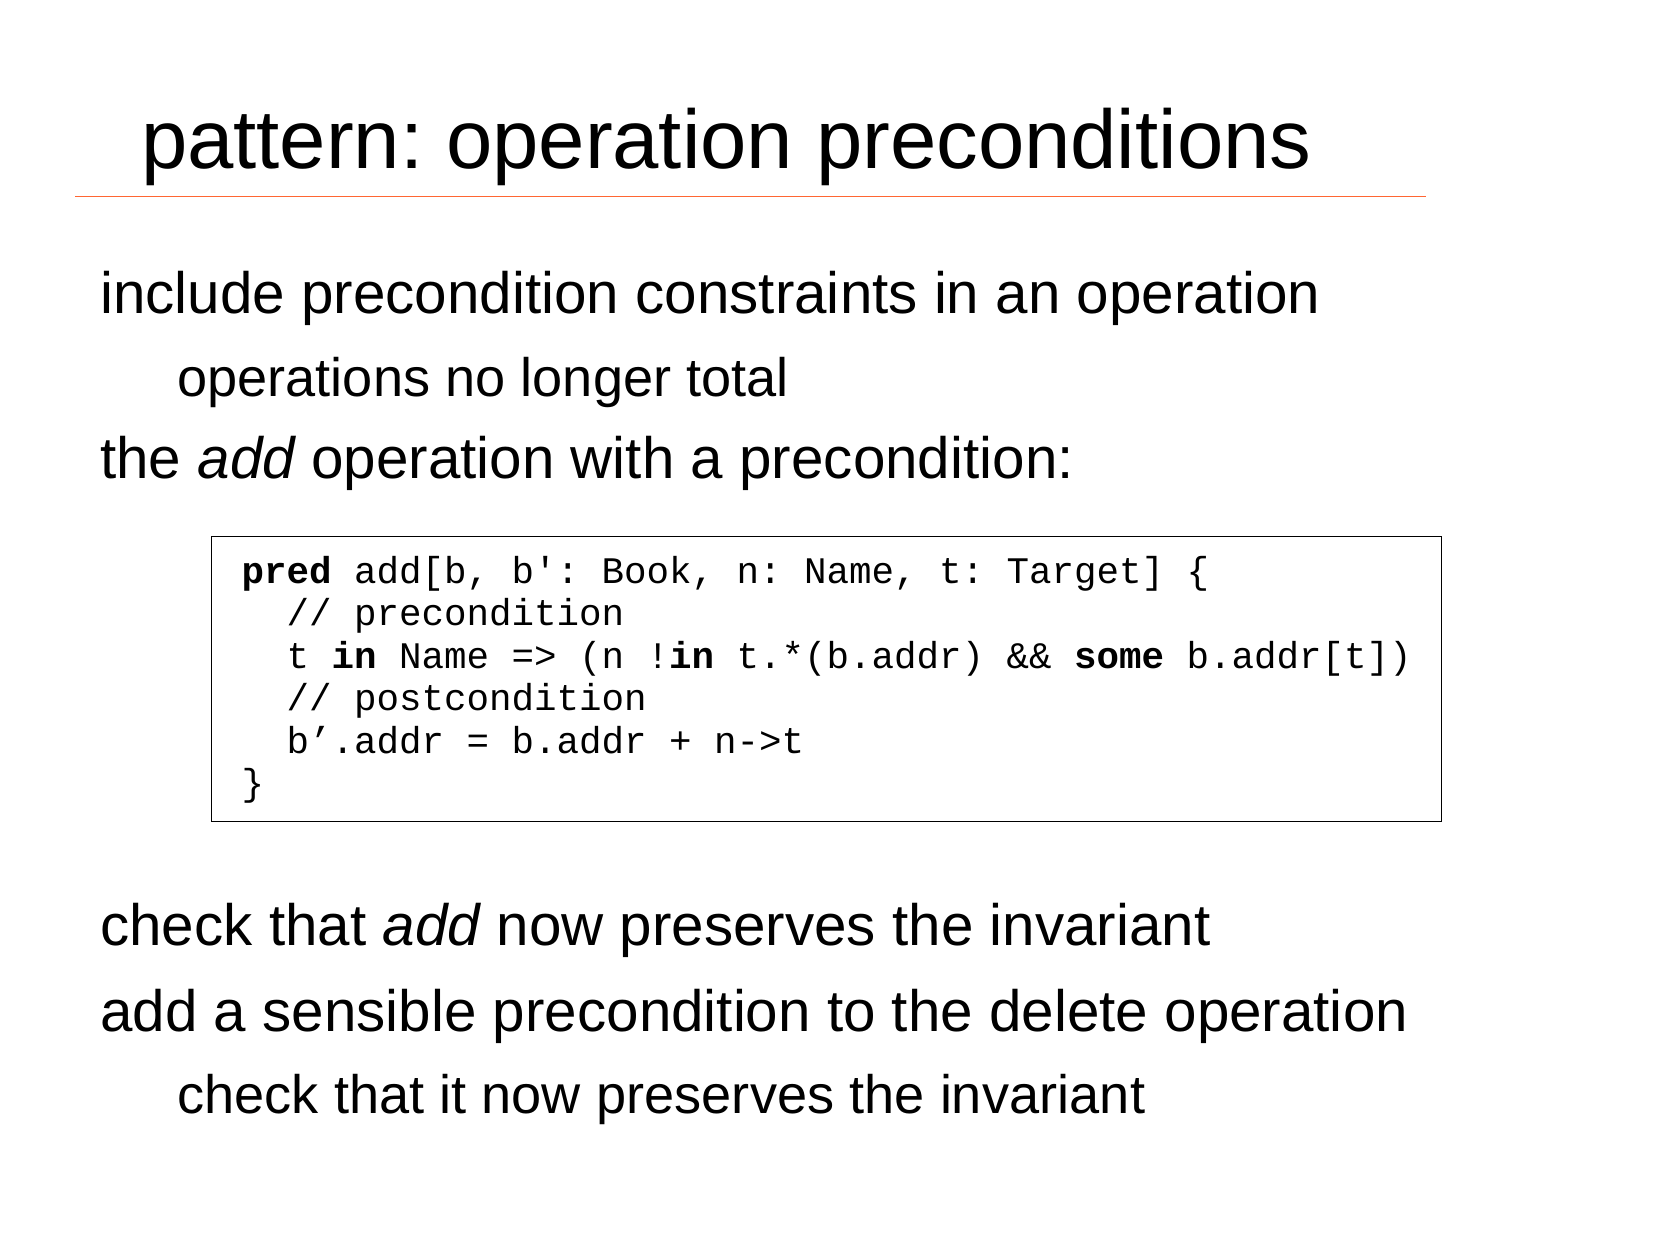

# pattern: operation preconditions
include precondition constraints in an operation
operations no longer total
the add operation with a precondition:
check that add now preserves the invariant
add a sensible precondition to the delete operation
check that it now preserves the invariant
pred add[b, b': Book, n: Name, t: Target] {
 // precondition
 t in Name => (n !in t.*(b.addr) && some b.addr[t])
 // postcondition
 b’.addr = b.addr + n->t
}